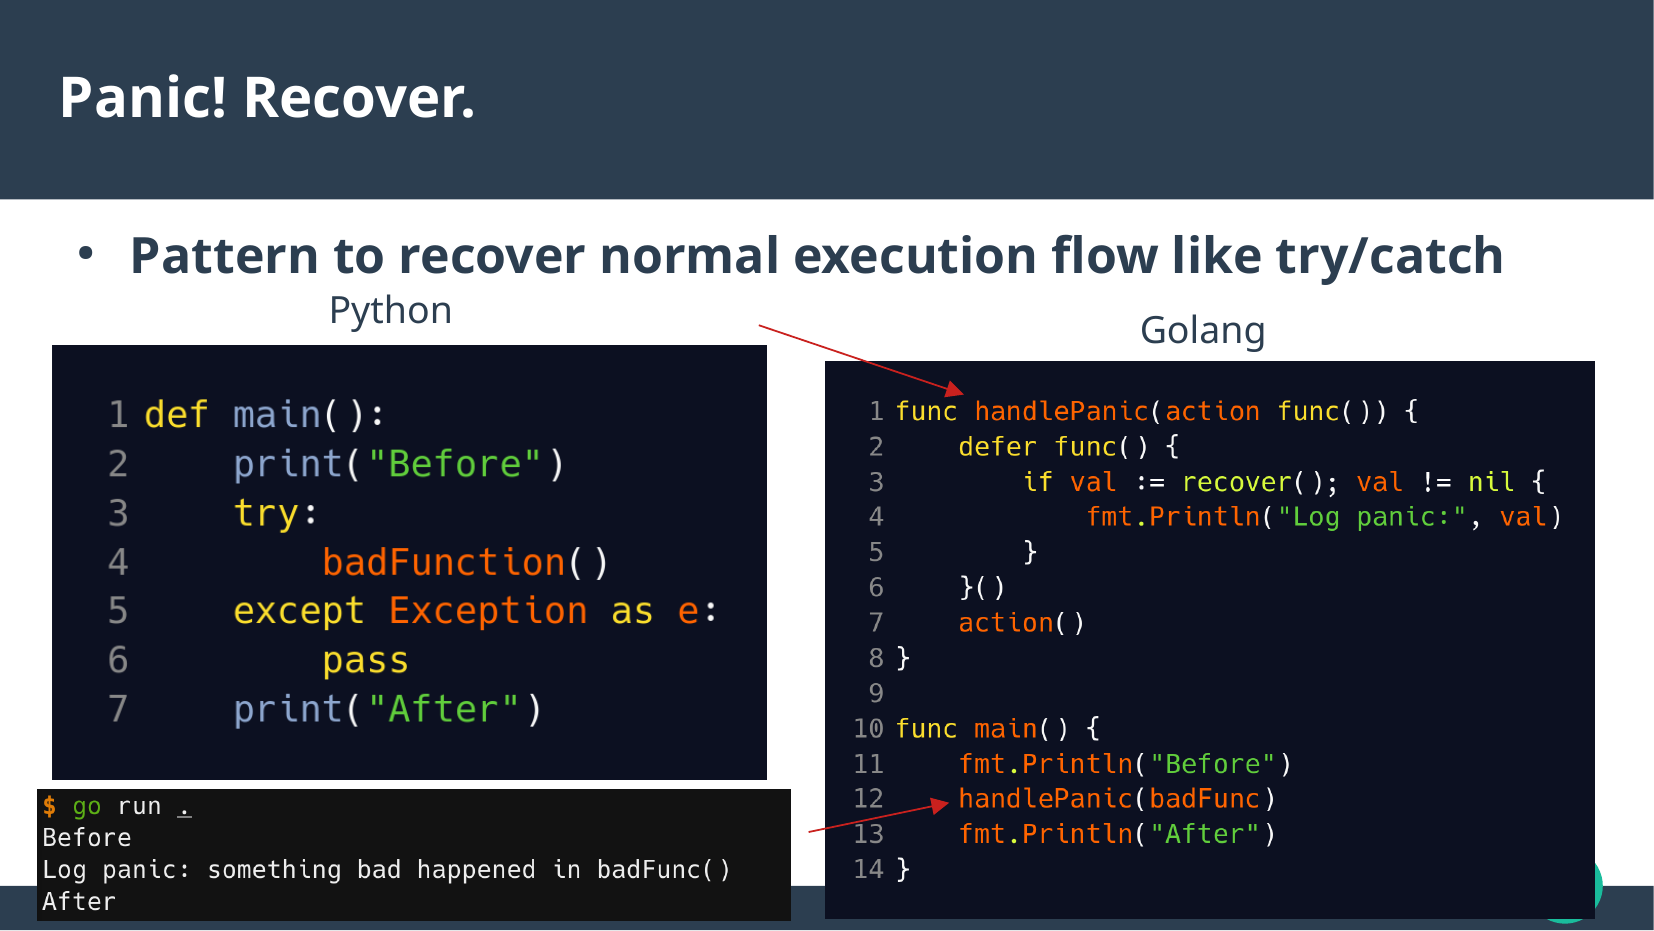

# Panic! Recover.
Pattern to recover normal execution flow like try/catch
Python
Golang